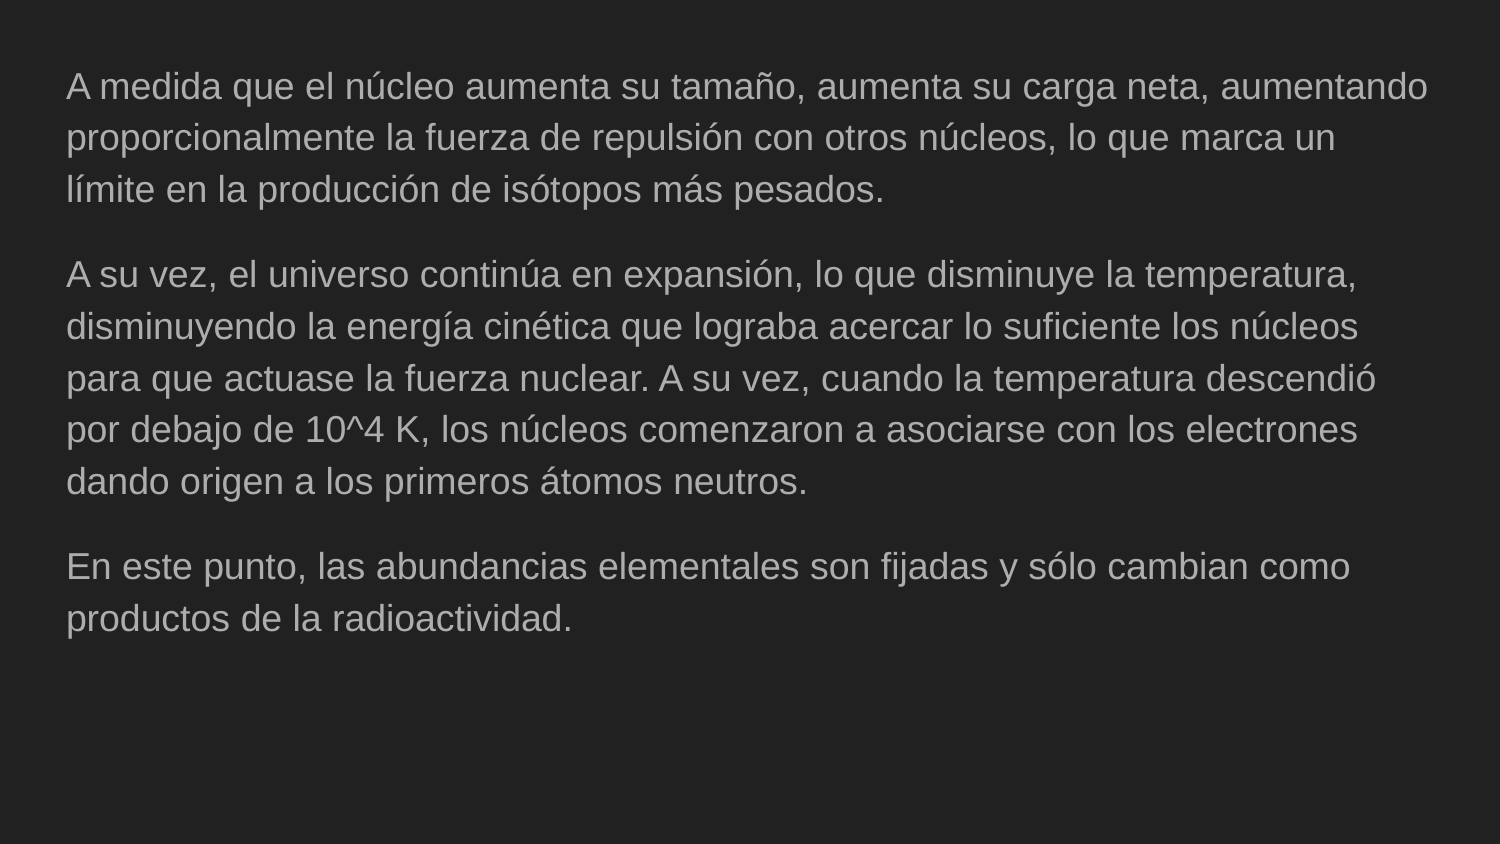

# A medida que el núcleo aumenta su tamaño, aumenta su carga neta, aumentando proporcionalmente la fuerza de repulsión con otros núcleos, lo que marca un límite en la producción de isótopos más pesados.
A su vez, el universo continúa en expansión, lo que disminuye la temperatura, disminuyendo la energía cinética que lograba acercar lo suficiente los núcleos para que actuase la fuerza nuclear. A su vez, cuando la temperatura descendió por debajo de 10^4 K, los núcleos comenzaron a asociarse con los electrones dando origen a los primeros átomos neutros.
En este punto, las abundancias elementales son fijadas y sólo cambian como productos de la radioactividad.